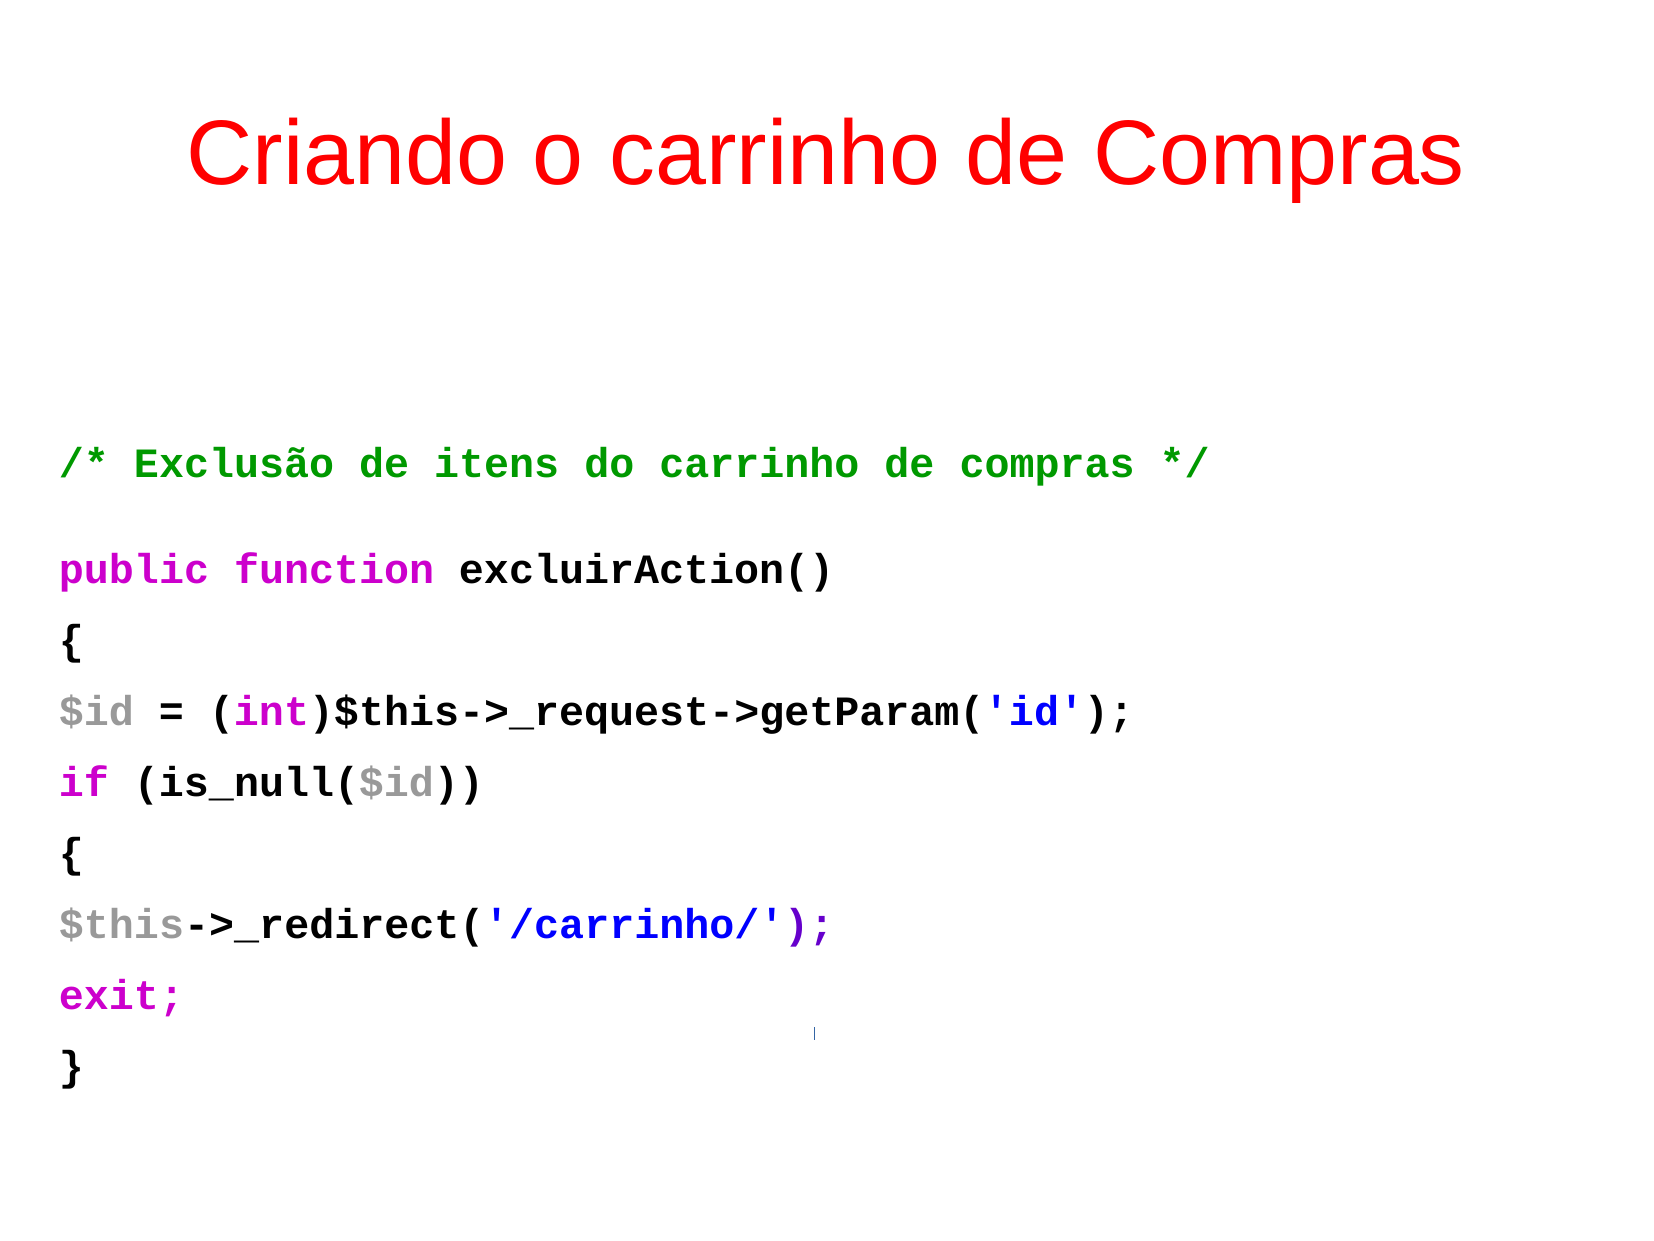

# Criando o carrinho de Compras
/* Exclusão de itens do carrinho de compras */
public function excluirAction()
{
$id = (int)$this->_request->getParam('id');
if (is_null($id))
{
$this->_redirect('/carrinho/');
exit;
}